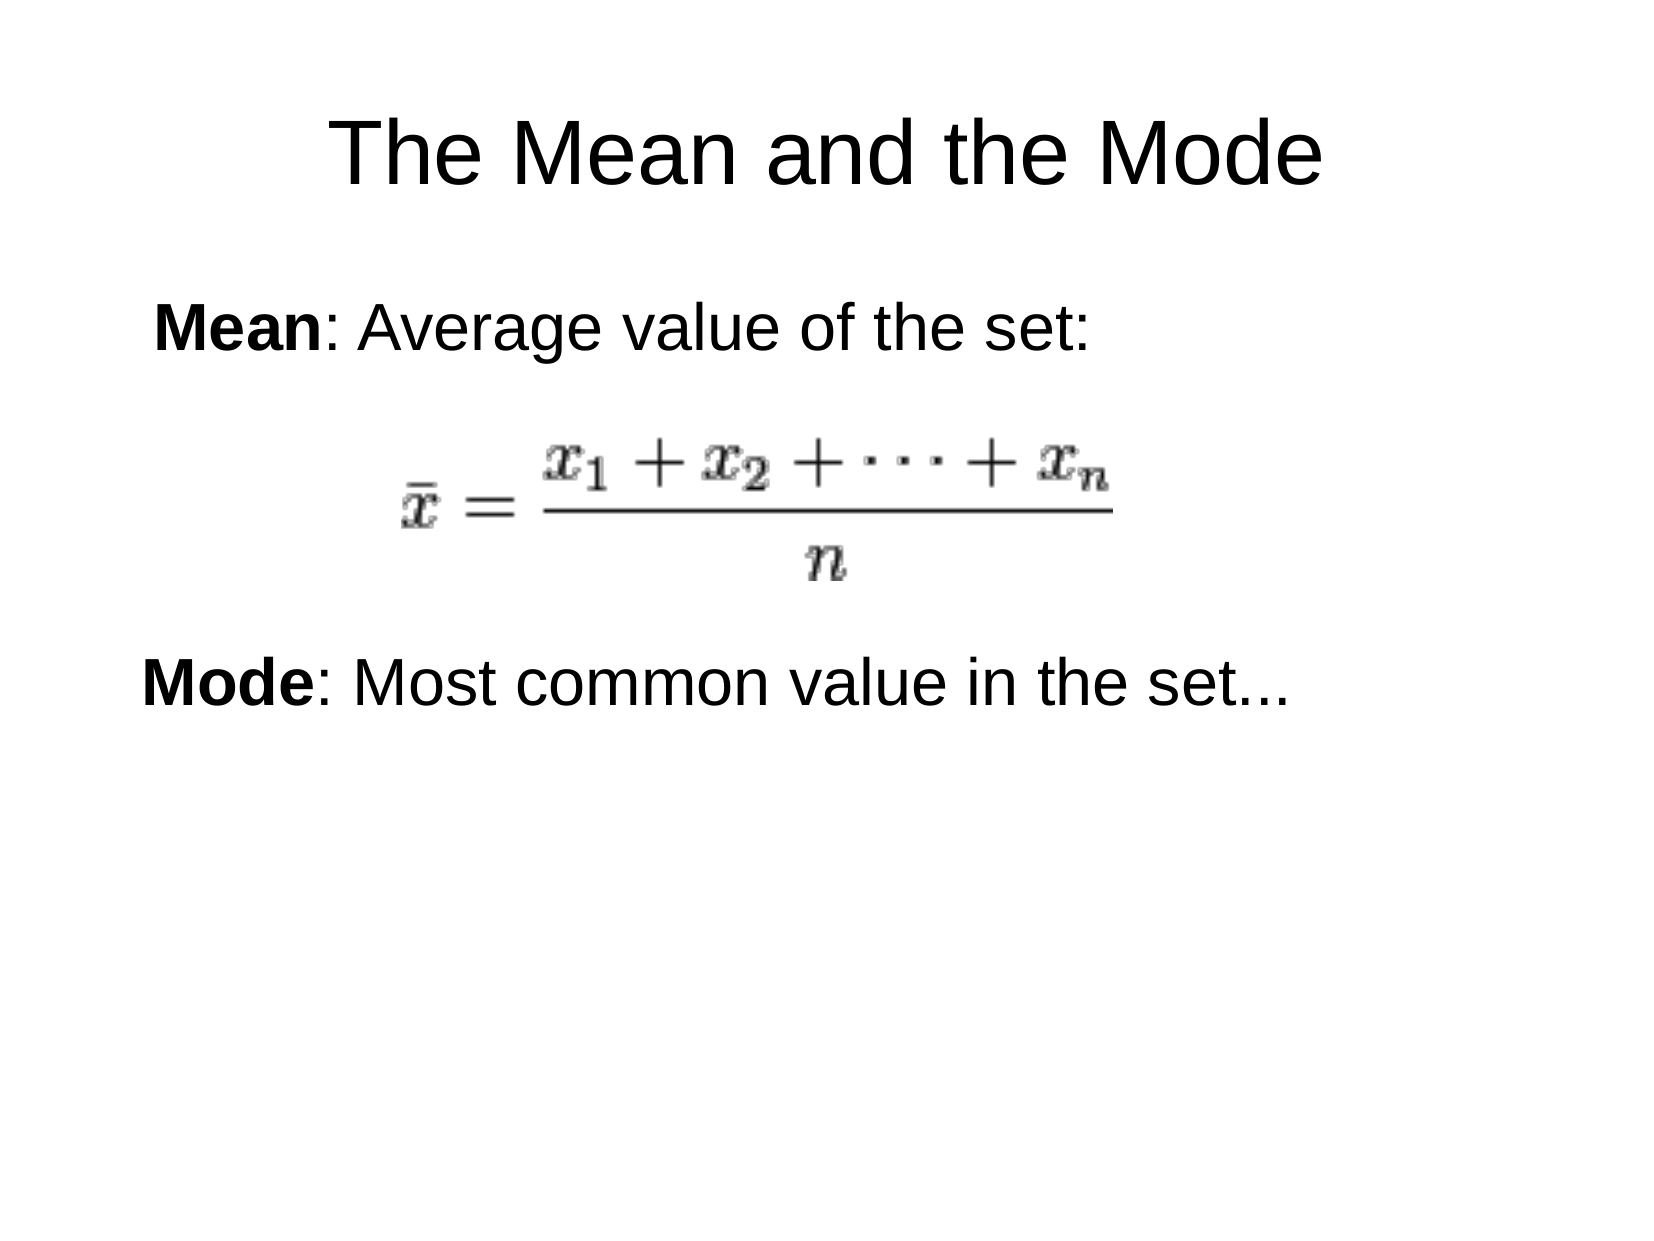

# The Mean and the Mode
Mean: Average value of the set:
Mode: Most common value in the set...